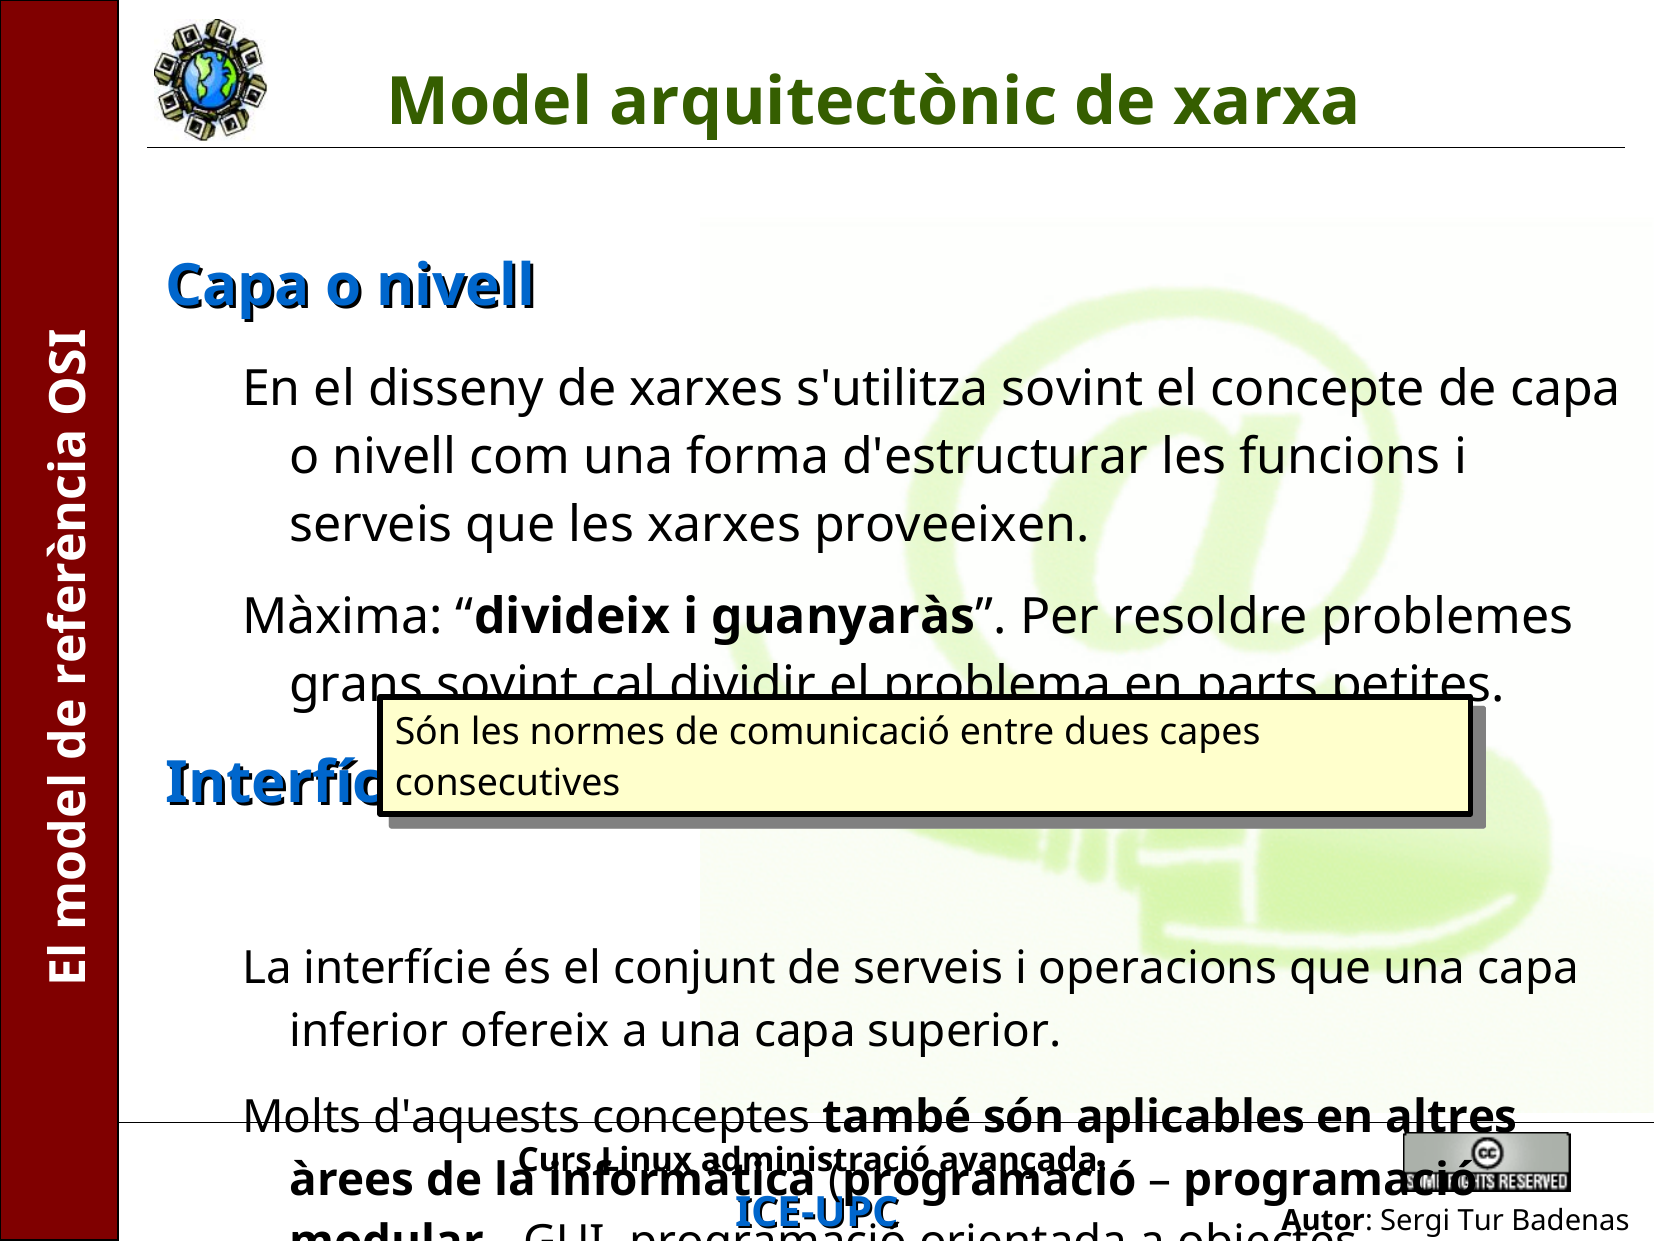

# Model arquitectònic de xarxa
Capa o nivell
En el disseny de xarxes s'utilitza sovint el concepte de capa o nivell com una forma d'estructurar les funcions i serveis que les xarxes proveeixen.
Màxima: “divideix i guanyaràs”. Per resoldre problemes grans sovint cal dividir el problema en parts petites.
Interfície
La interfície és el conjunt de serveis i operacions que una capa inferior ofereix a una capa superior.
Molts d'aquests conceptes també són aplicables en altres àrees de la informàtica (programació – programació modular-, GUI, programació orientada a objectes, encapsulament)
Són les normes de comunicació entre dues capes consecutives